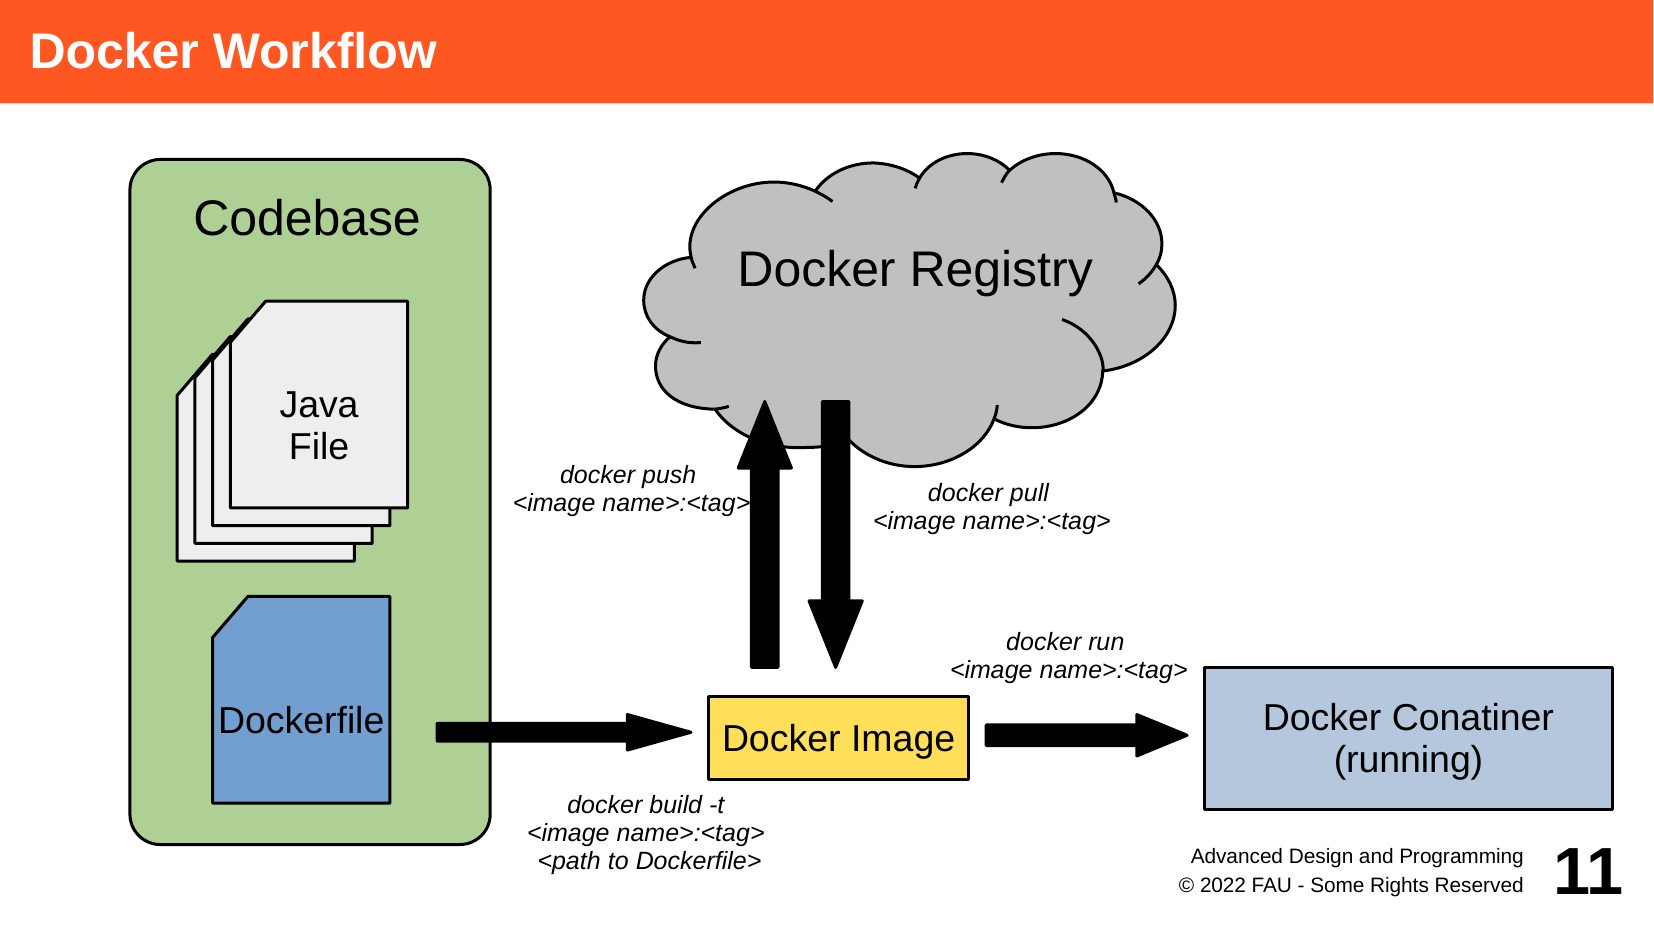

# Docker Workflow
Codebase
Docker Registry
Java
File
Java
File
Java
File
Java
File
docker push
<image name>:<tag>
docker pull
<image name>:<tag>
Dockerfile
docker run
<image name>:<tag>
Docker Conatiner
(running)
Docker Image
docker build -t
<image name>:<tag>
<path to Dockerfile>
Advanced Design and Programming
11
© 2022 FAU - Some Rights Reserved